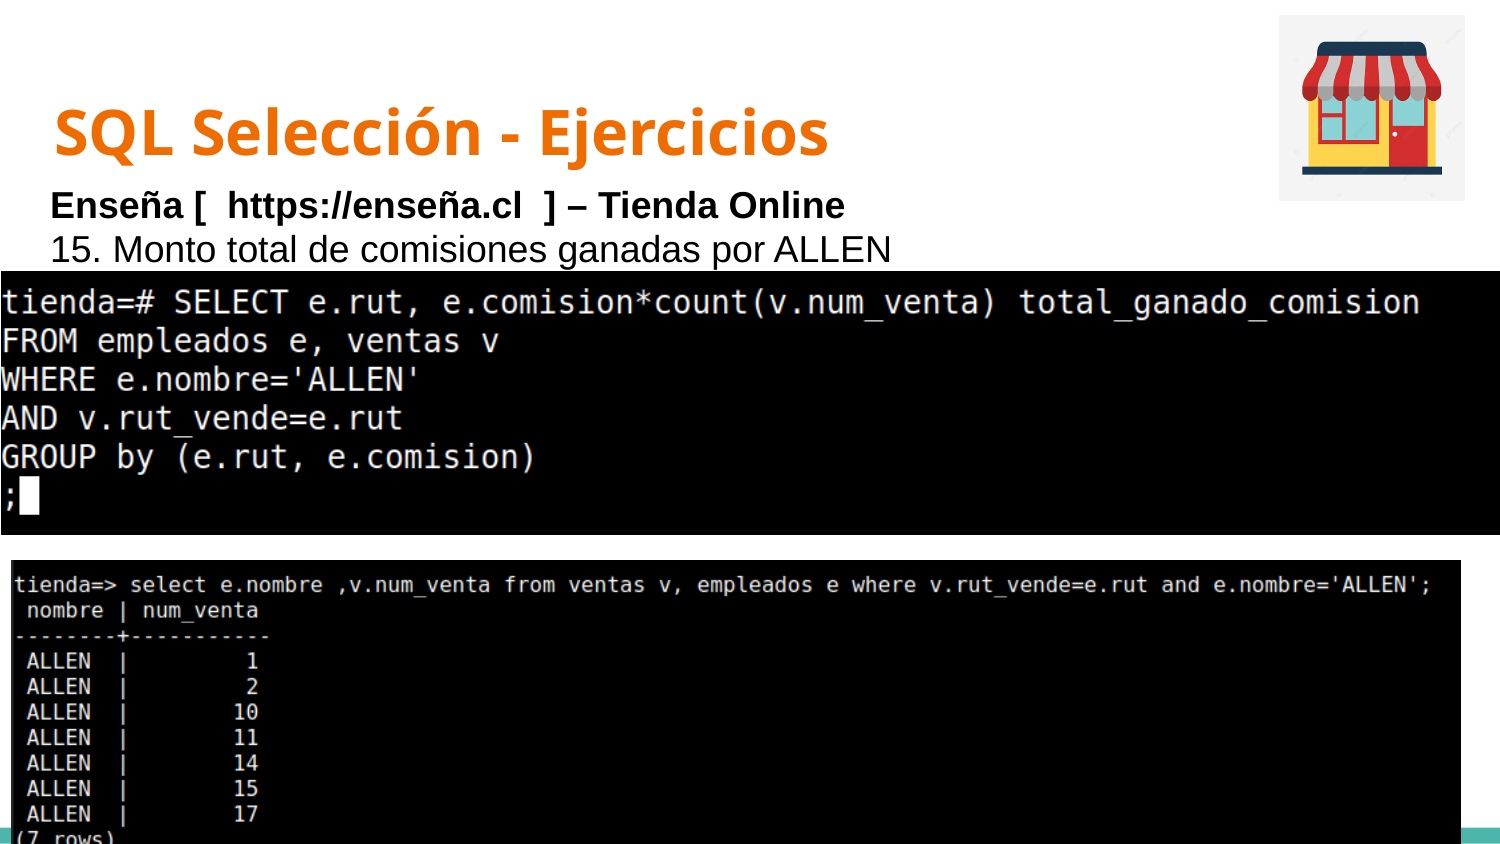

# SQL Selección - Ejercicios
Enseña [ https://enseña.cl ] – Tienda Online
15. Monto total de comisiones ganadas por ALLEN